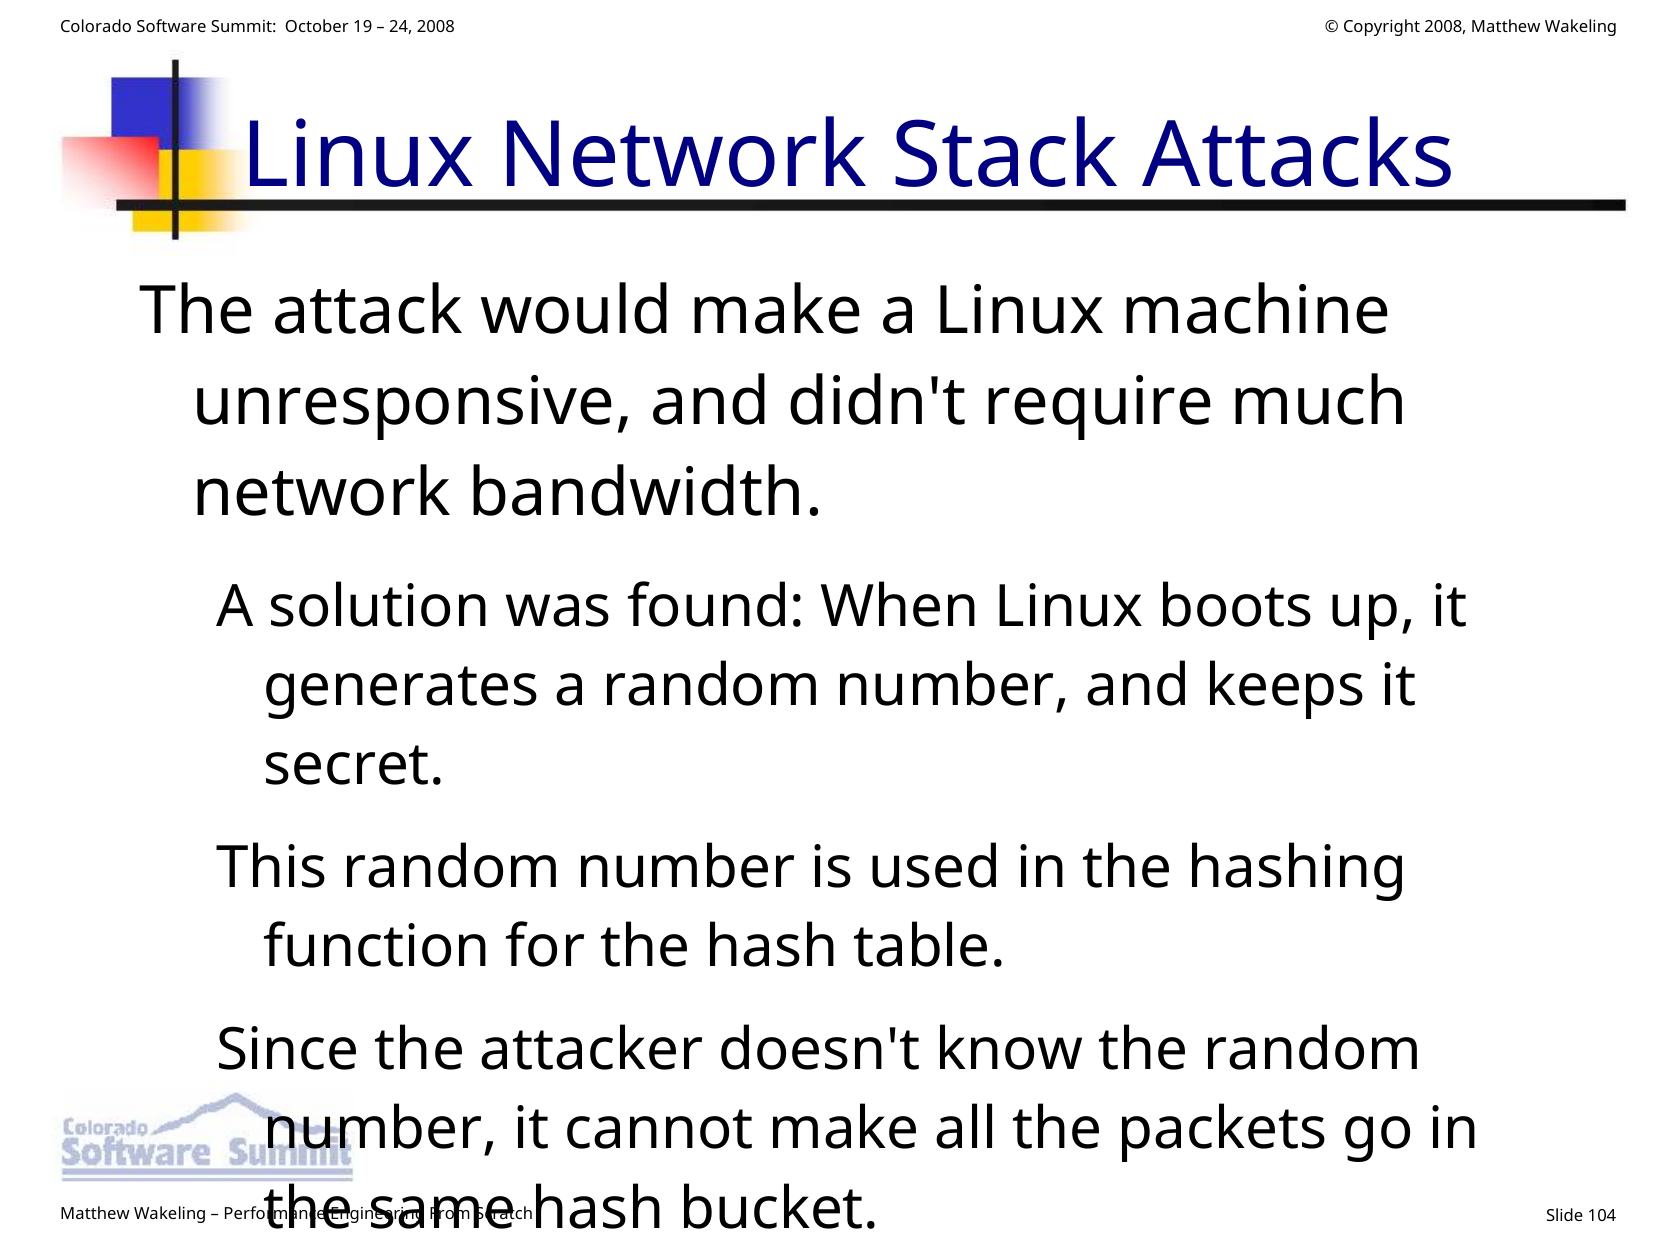

# Linux Network Stack Attacks
The attack would make a Linux machine unresponsive, and didn't require much network bandwidth.
A solution was found: When Linux boots up, it generates a random number, and keeps it secret.
This random number is used in the hashing function for the hash table.
Since the attacker doesn't know the random number, it cannot make all the packets go in the same hash bucket.